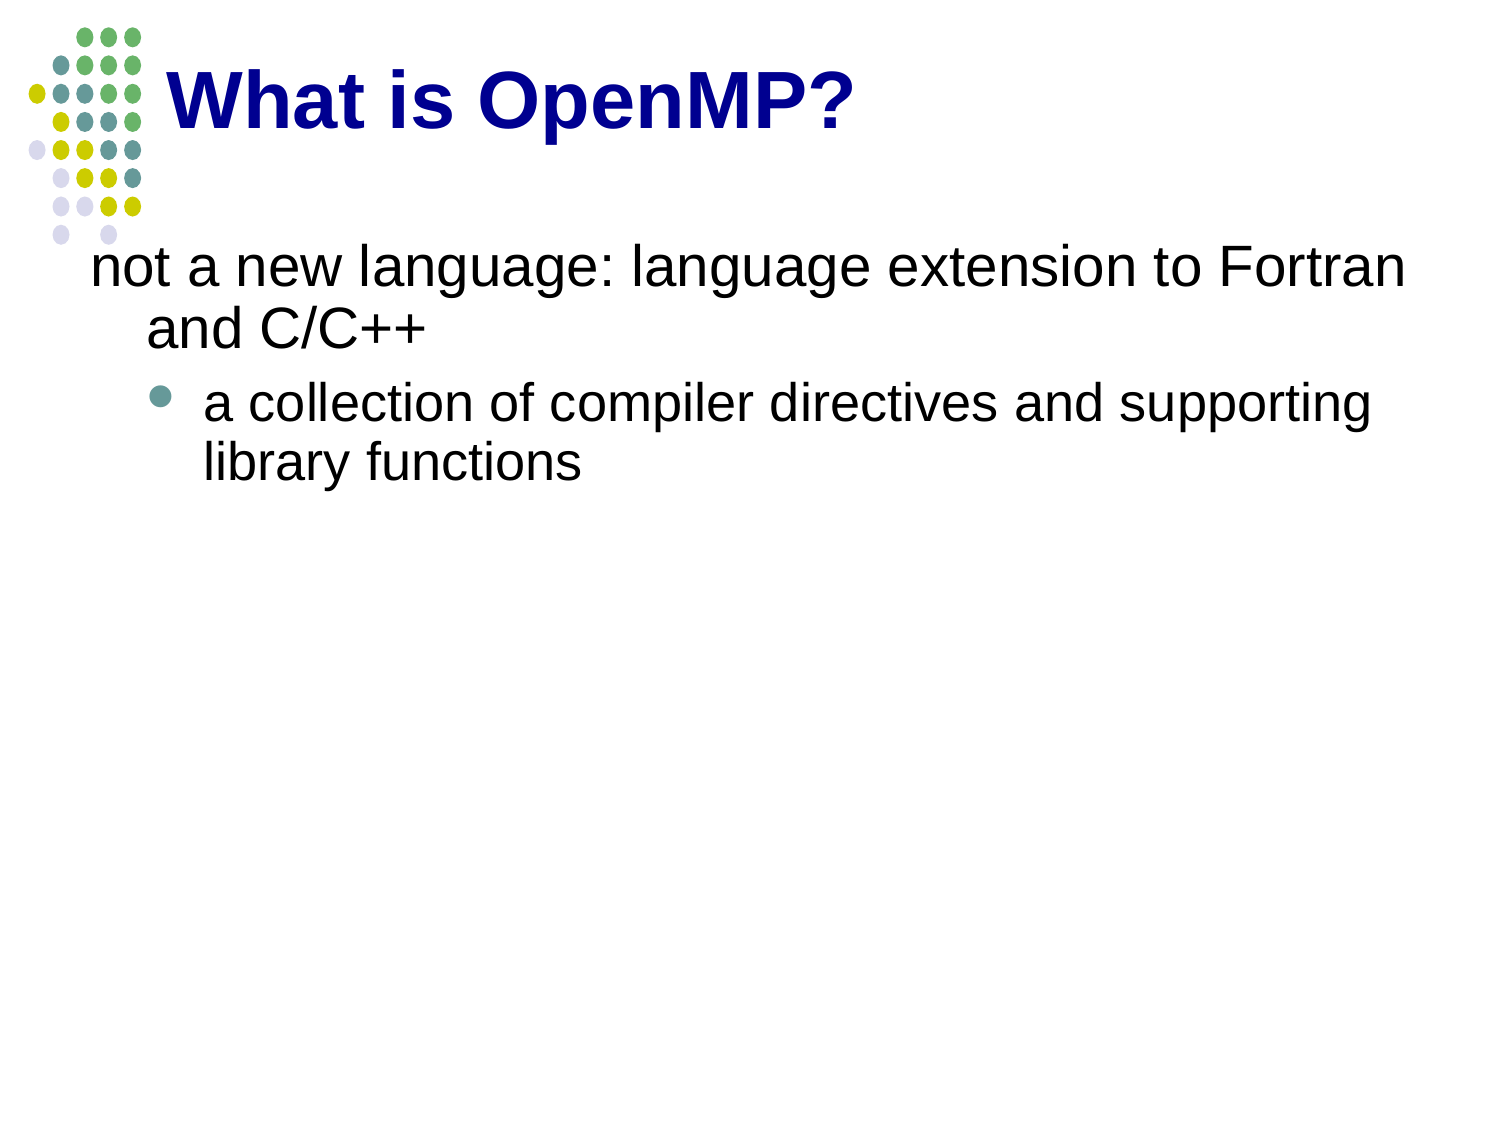

# What is OpenMP?
not a new language: language extension to Fortran and C/C++
a collection of compiler directives and supporting library functions